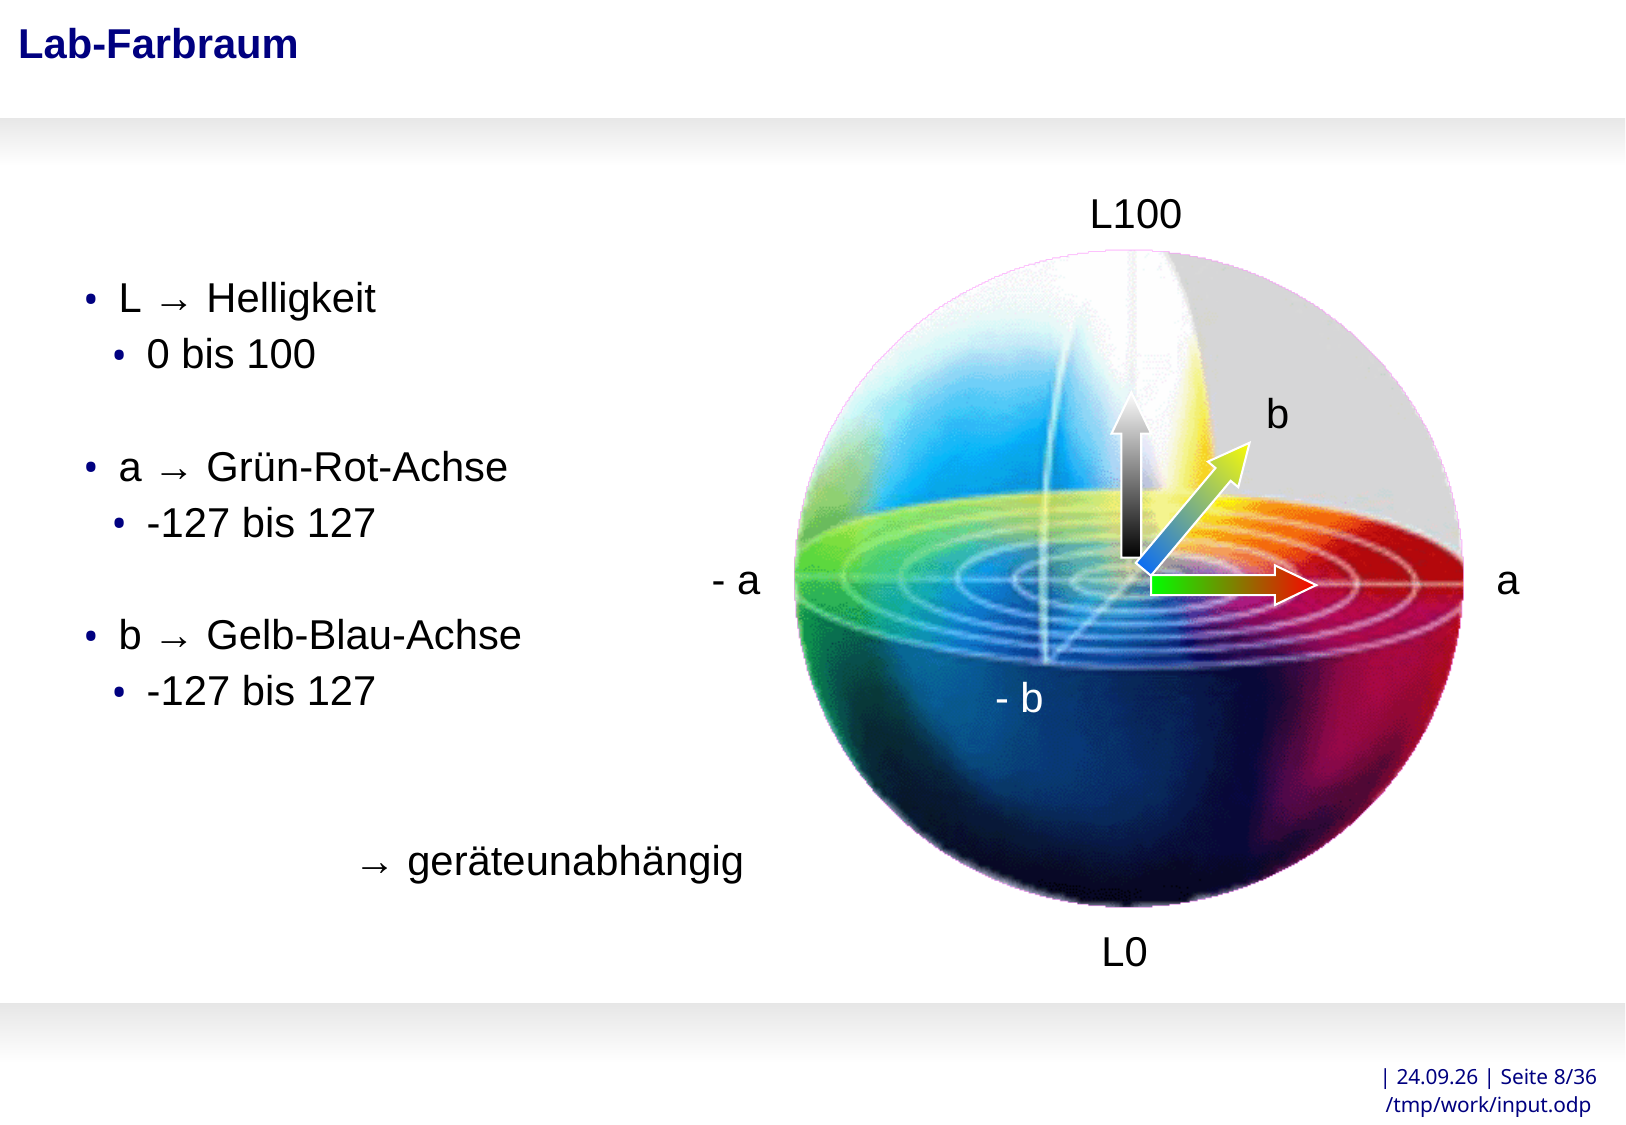

# Lab-Farbraum
L100
 b
- a
 a
- b
L0
L → Helligkeit
0 bis 100
a → Grün-Rot-Achse
-127 bis 127
b → Gelb-Blau-Achse
-127 bis 127
→ geräteunabhängig